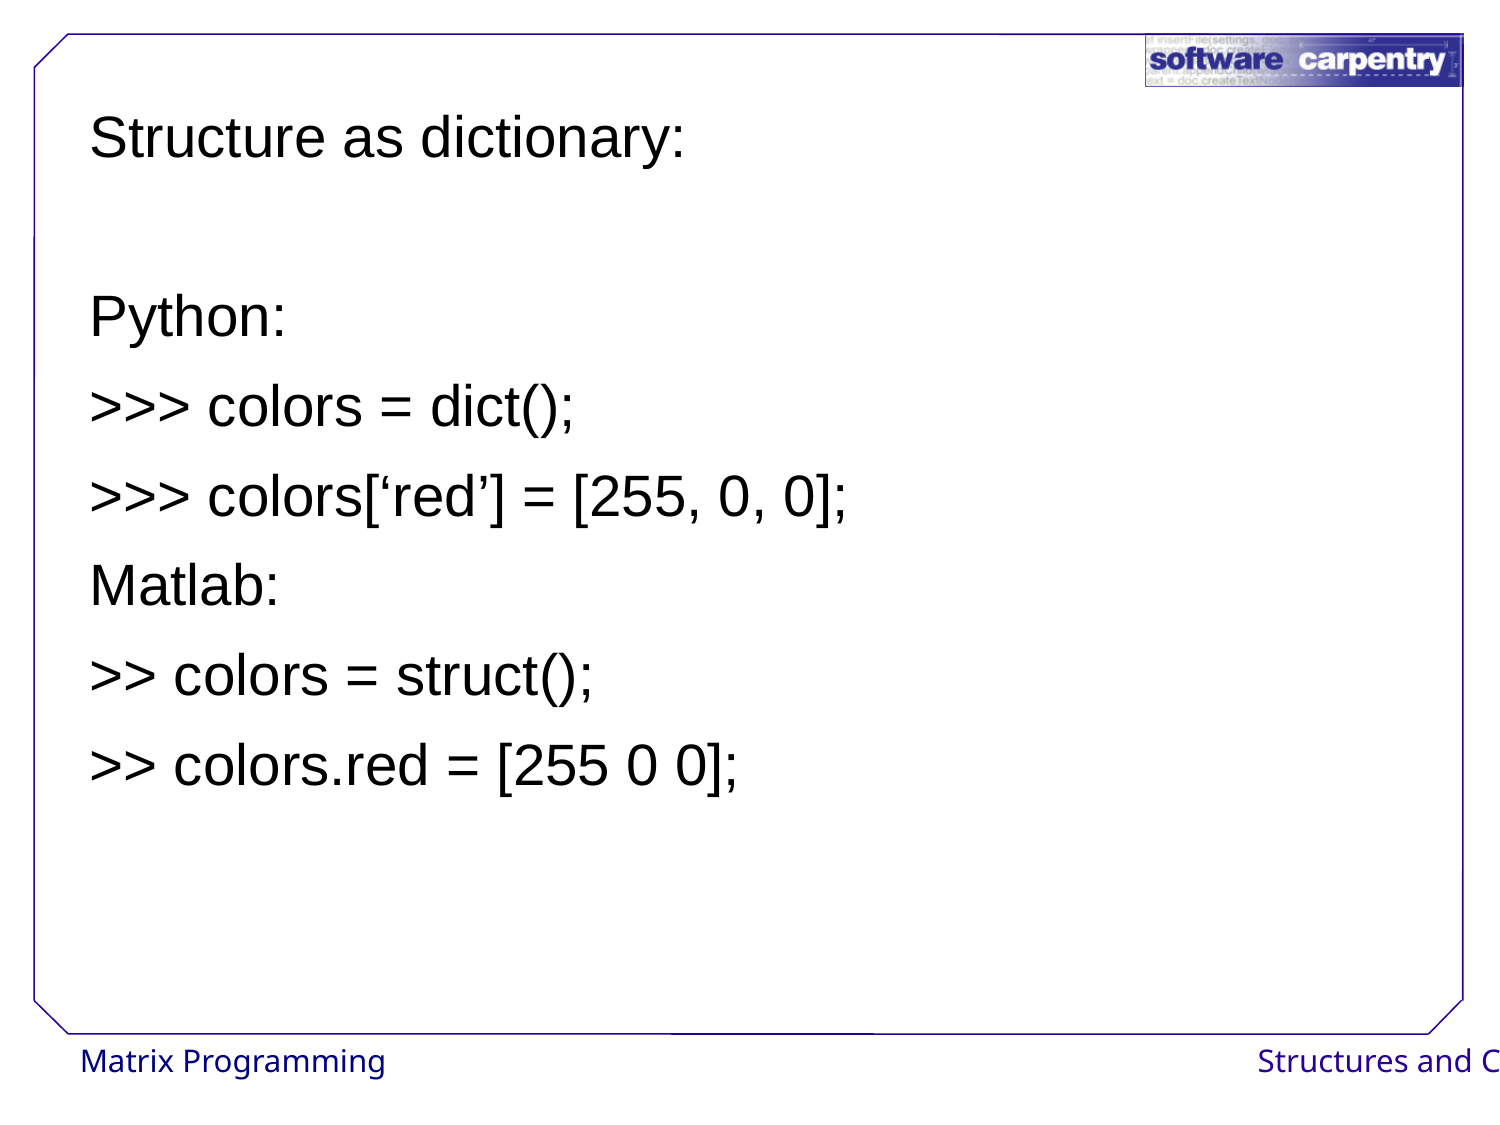

# Structure as dictionary:
Python:
>>> colors = dict();
>>> colors[‘red’] = [255, 0, 0];
Matlab:
>> colors = struct();
>> colors.red = [255 0 0];